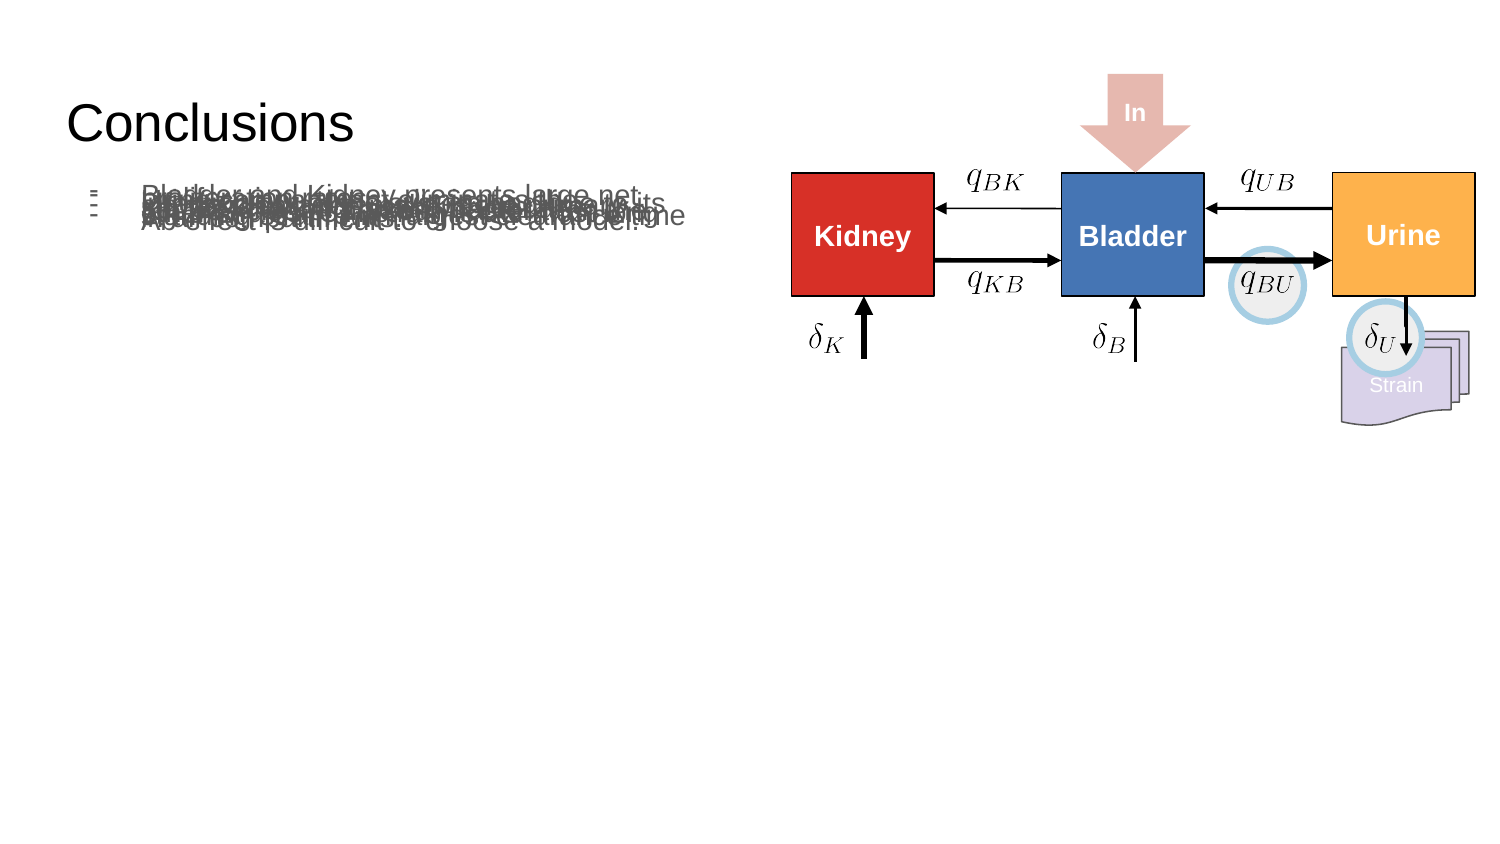

Conclusions
In
Urine
Kidney
Bladder
# Bladder and Kidney presents large net proliferation rates.
Urine compartment eliminates the infection out of the system and due to its slower clearance make is the primary source of a long lasting bacteria.
NILS69 clears markedly faster than the other strains. UTI strain is the most long standing strain with largest clearance time in all compartments.
Ab effect is difficult to choose a model.
Strain